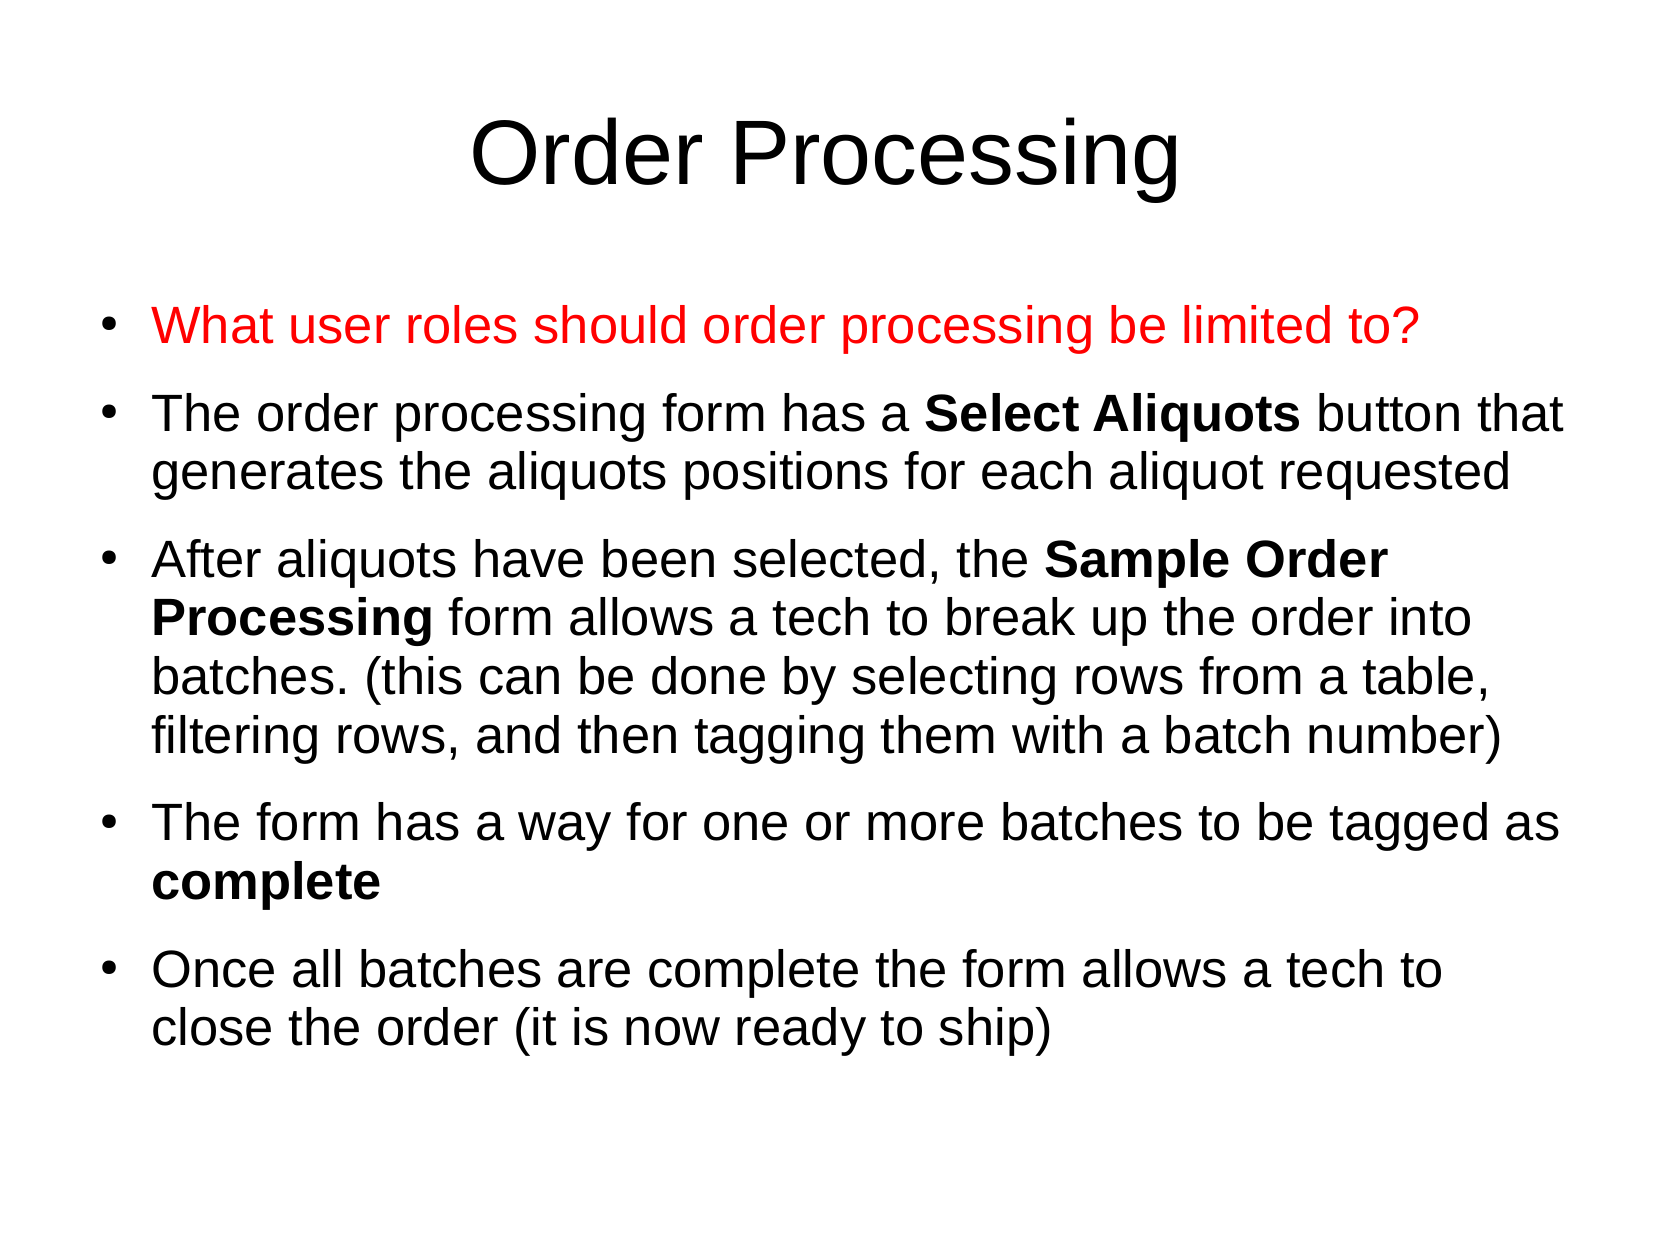

# Order Processing
What user roles should order processing be limited to?
The order processing form has a Select Aliquots button that generates the aliquots positions for each aliquot requested
After aliquots have been selected, the Sample Order Processing form allows a tech to break up the order into batches. (this can be done by selecting rows from a table, filtering rows, and then tagging them with a batch number)
The form has a way for one or more batches to be tagged as complete
Once all batches are complete the form allows a tech to close the order (it is now ready to ship)